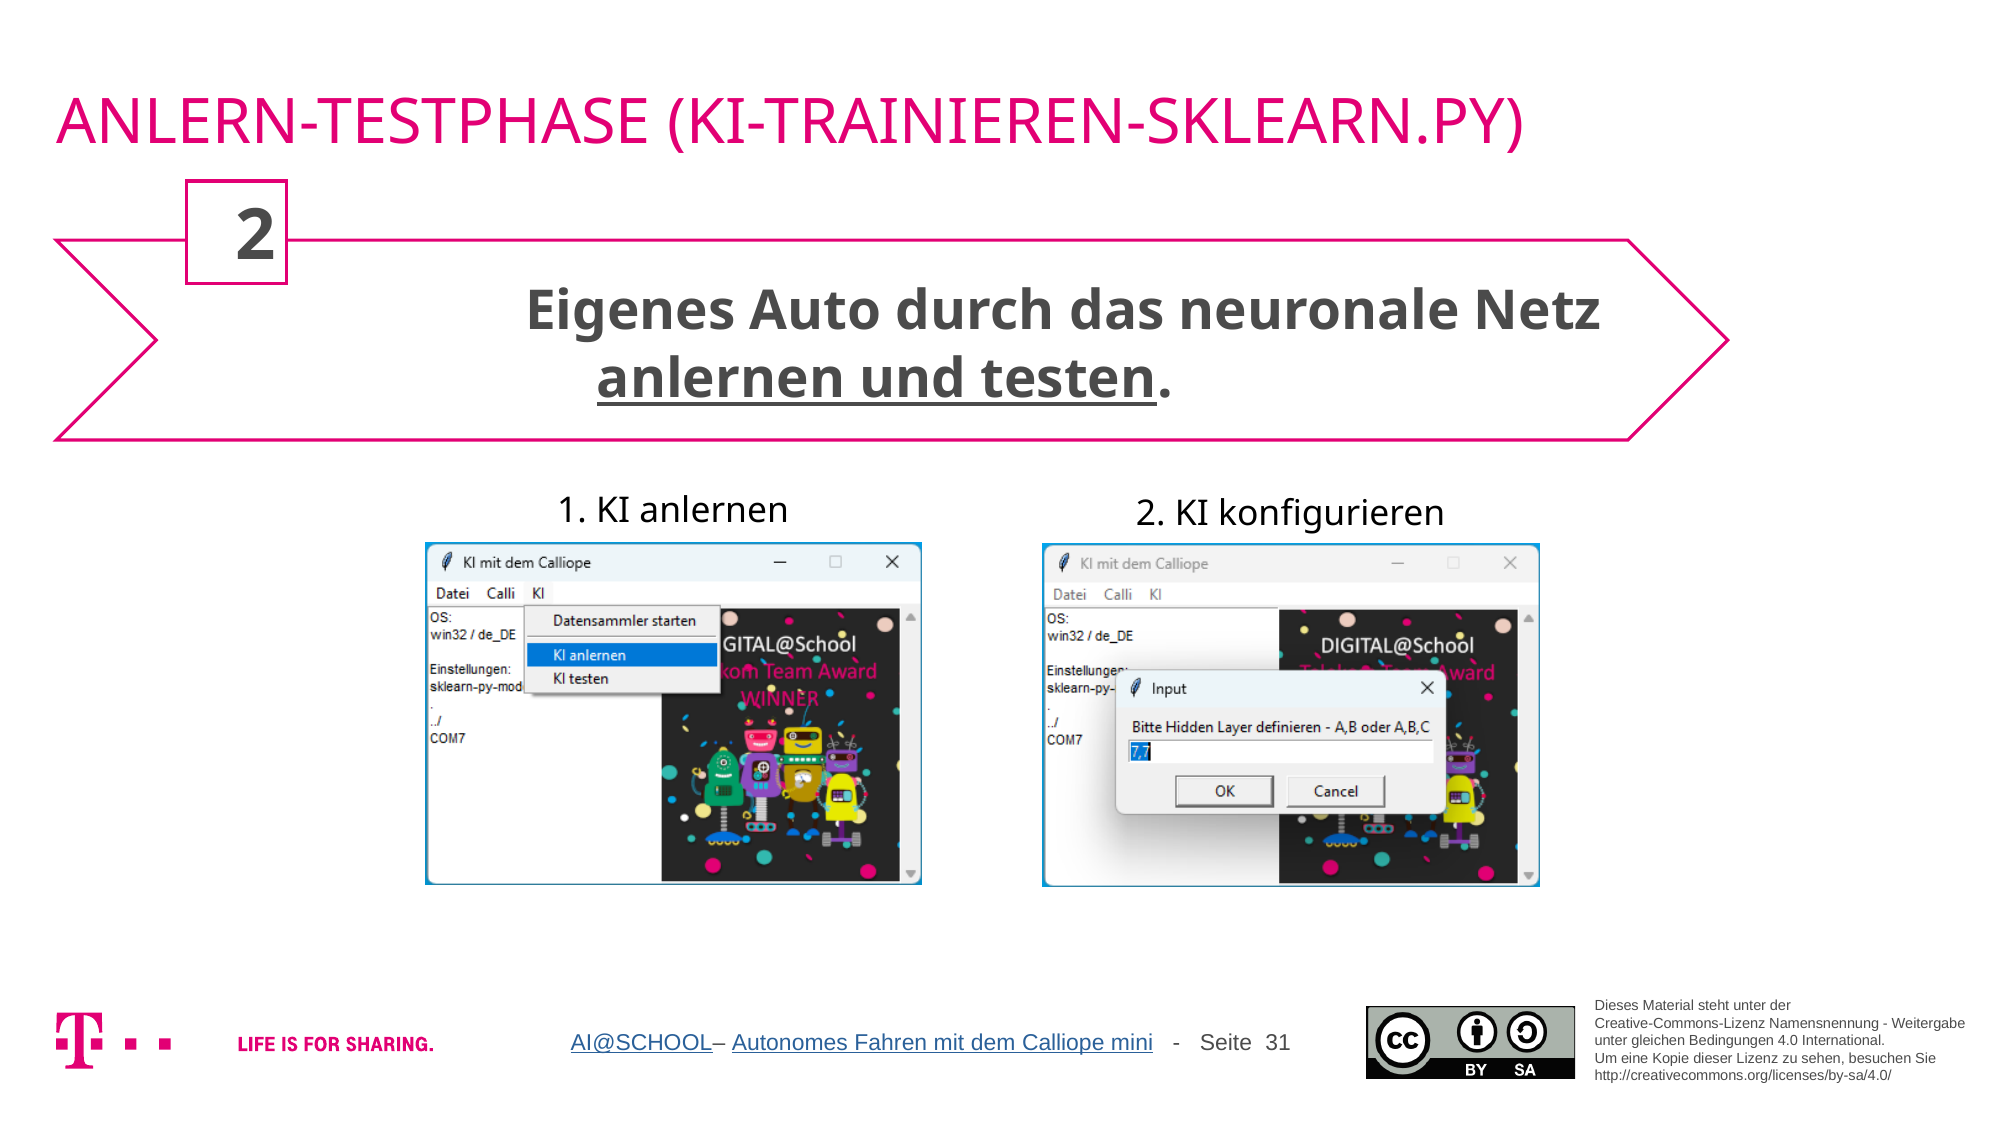

# Anlern-Testphase (ki-trainieren-sklearn.py)
2
Eigenes Auto durch das neuronale Netz
anlernen und testen.
1. KI anlernen
2. KI konfigurieren